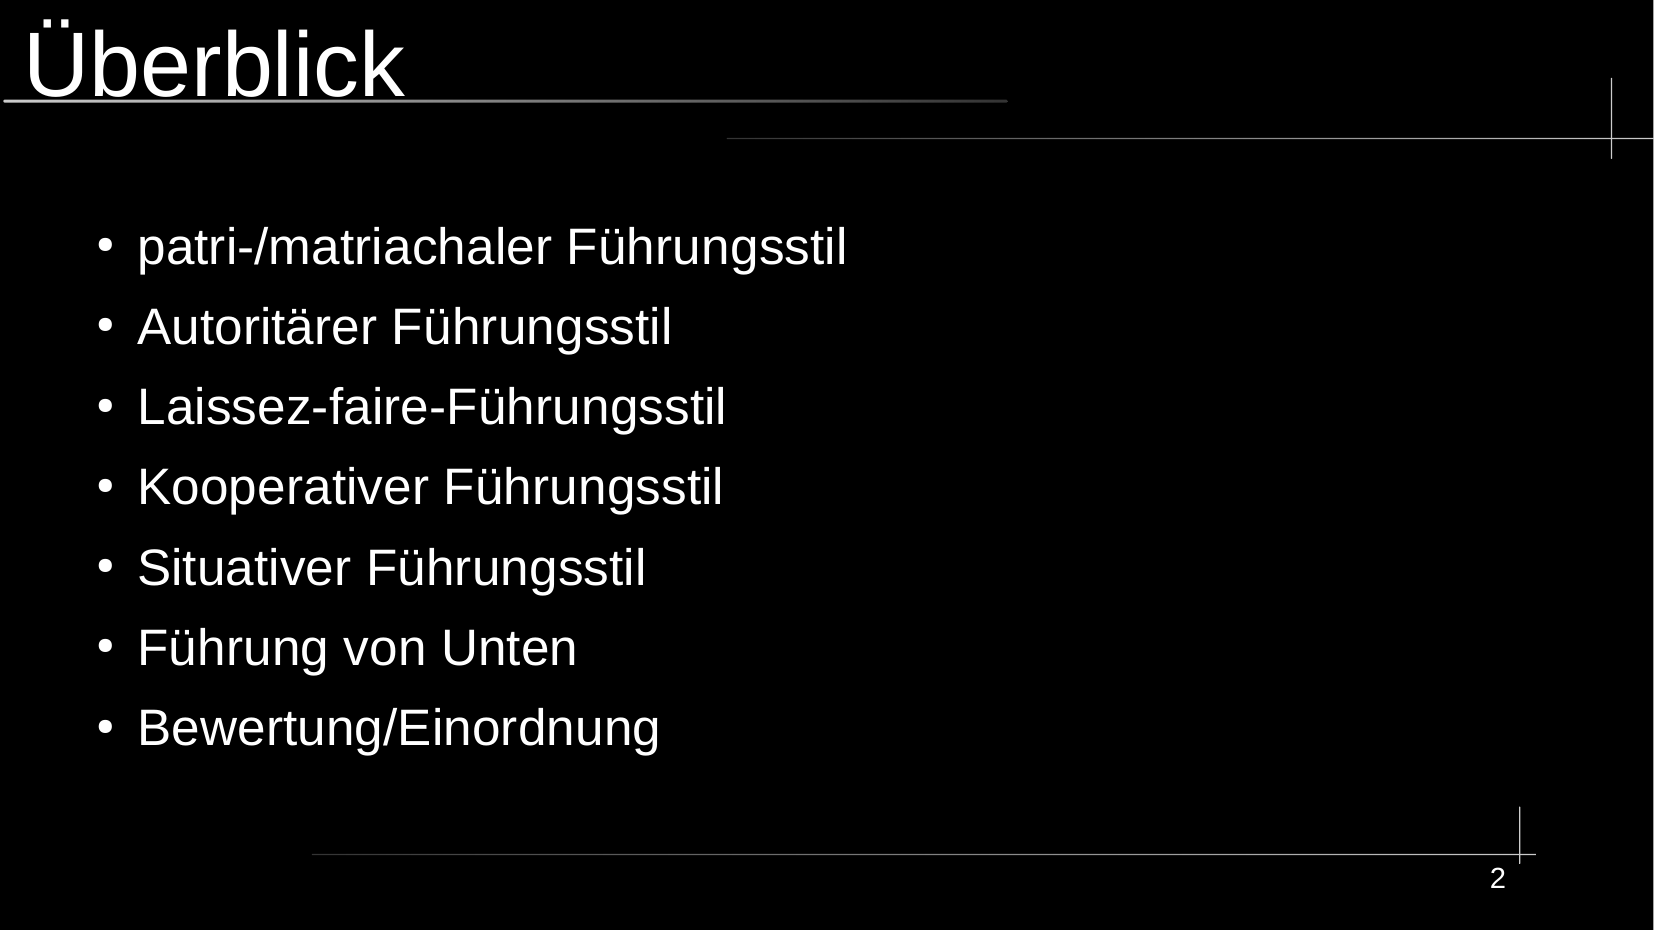

# Überblick
patri-/matriachaler Führungsstil
Autoritärer Führungsstil
Laissez-faire-Führungsstil
Kooperativer Führungsstil
Situativer Führungsstil
Führung von Unten
Bewertung/Einordnung
2